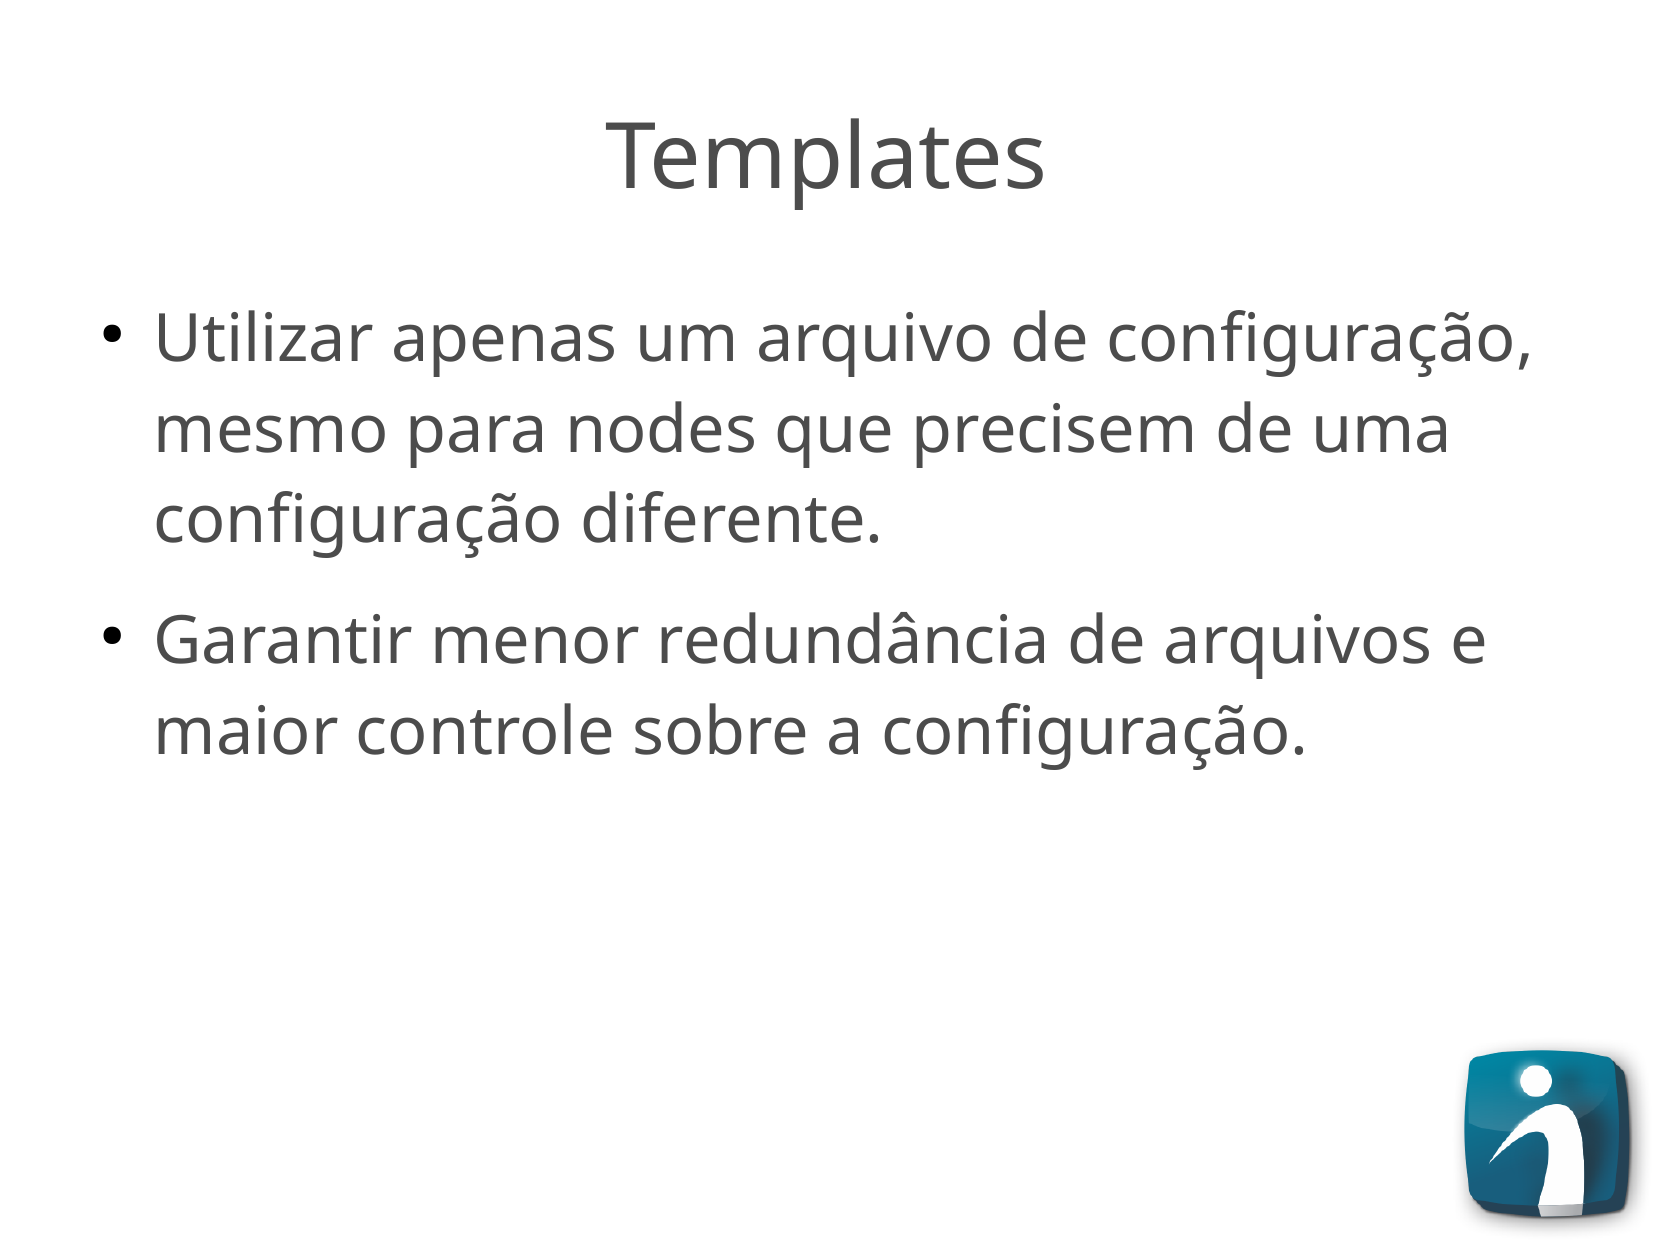

# Templates
Utilizar apenas um arquivo de configuração, mesmo para nodes que precisem de uma configuração diferente.
Garantir menor redundância de arquivos e maior controle sobre a configuração.